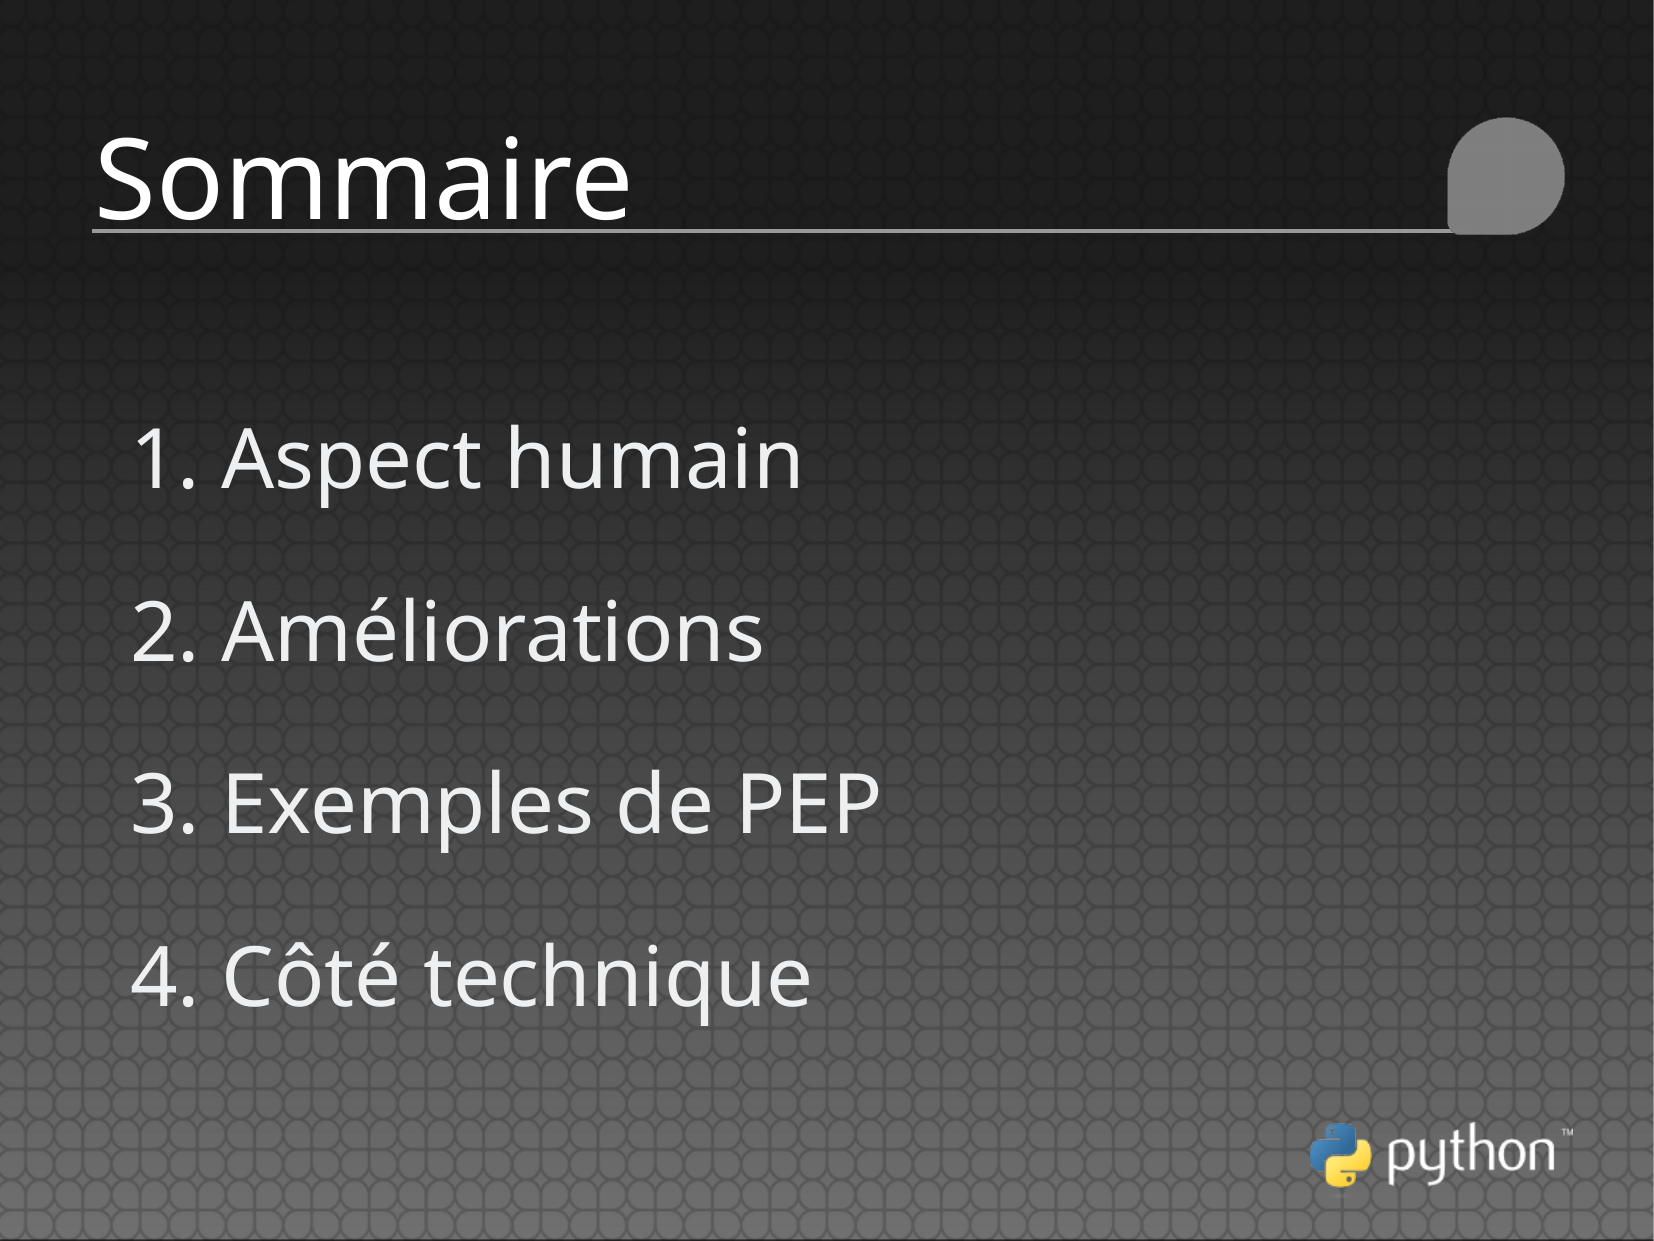

# Sommaire
 Aspect humain
 Améliorations
 Exemples de PEP
 Côté technique